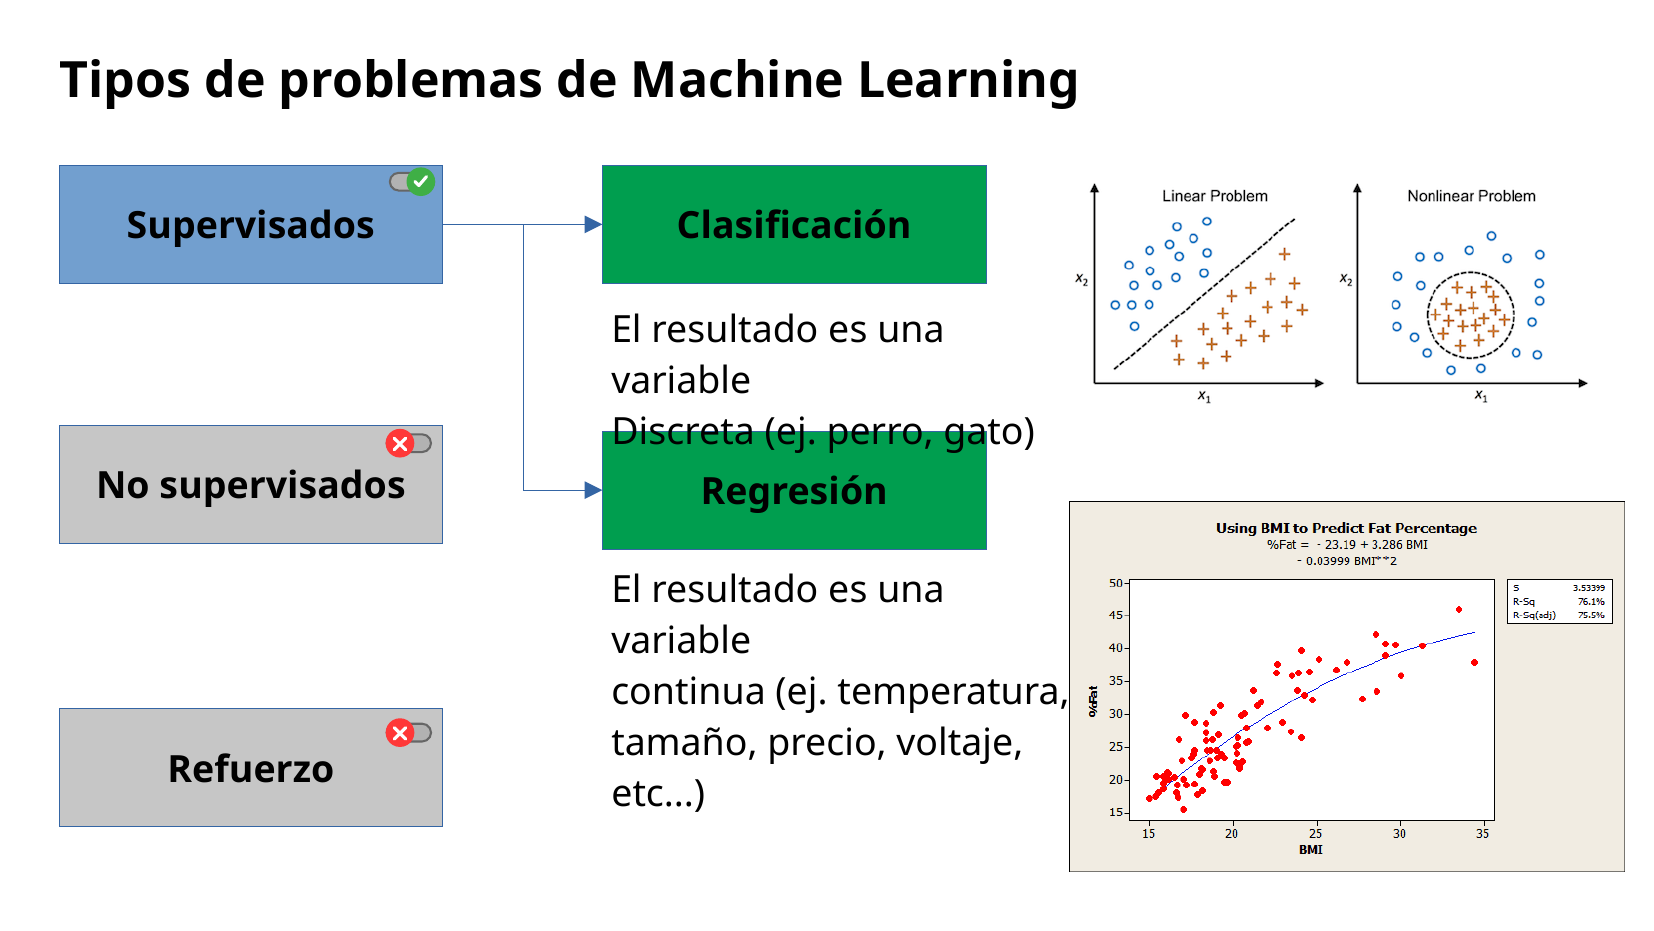

Tipos de problemas de Machine Learning
Supervisados
Clasificación
El resultado es una variable
Discreta (ej. perro, gato)
No supervisados
Regresión
El resultado es una variable
continua (ej. temperatura, tamaño, precio, voltaje, etc...)
Refuerzo